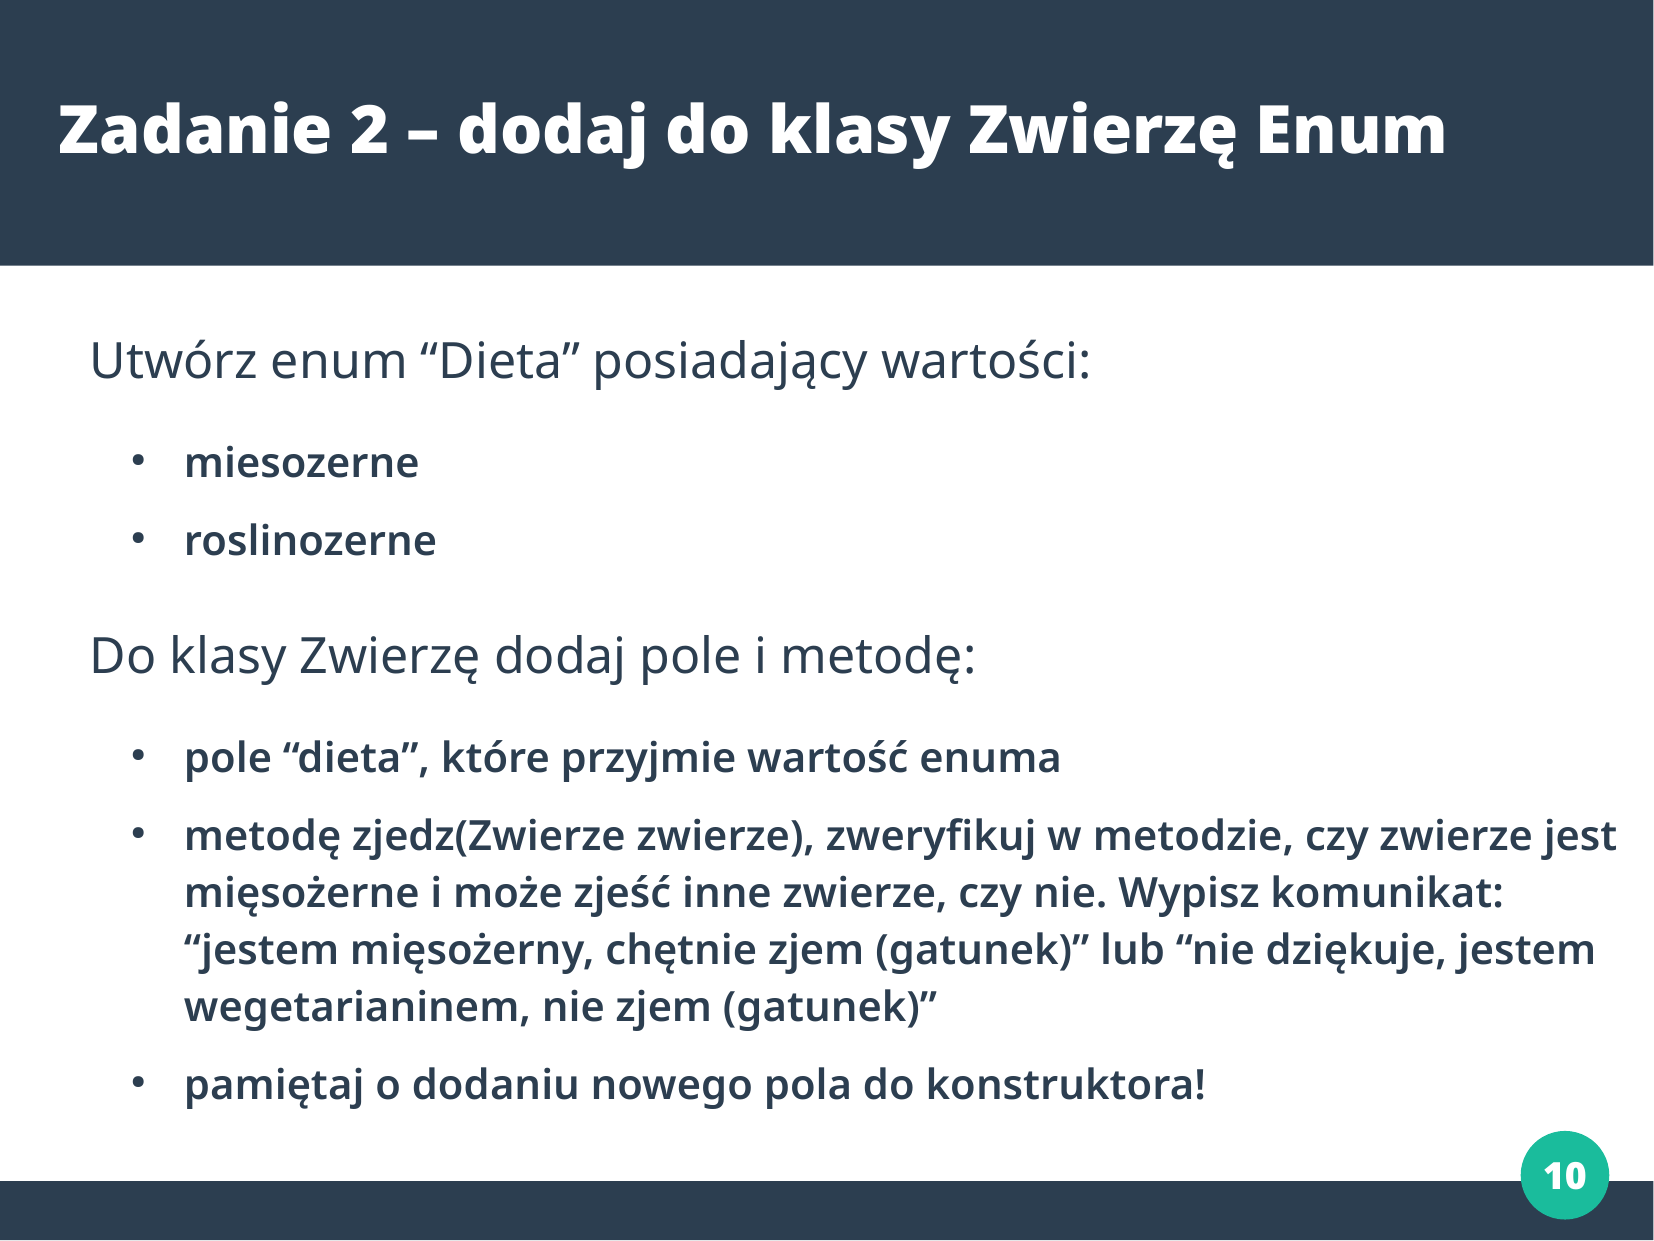

# Zadanie 2 – dodaj do klasy Zwierzę Enum
Utwórz enum “Dieta” posiadający wartości:
miesozerne
roslinozerne
Do klasy Zwierzę dodaj pole i metodę:
pole “dieta”, które przyjmie wartość enuma
metodę zjedz(Zwierze zwierze), zweryfikuj w metodzie, czy zwierze jest mięsożerne i może zjeść inne zwierze, czy nie. Wypisz komunikat: “jestem mięsożerny, chętnie zjem (gatunek)” lub “nie dziękuje, jestem wegetarianinem, nie zjem (gatunek)”
pamiętaj o dodaniu nowego pola do konstruktora!
10